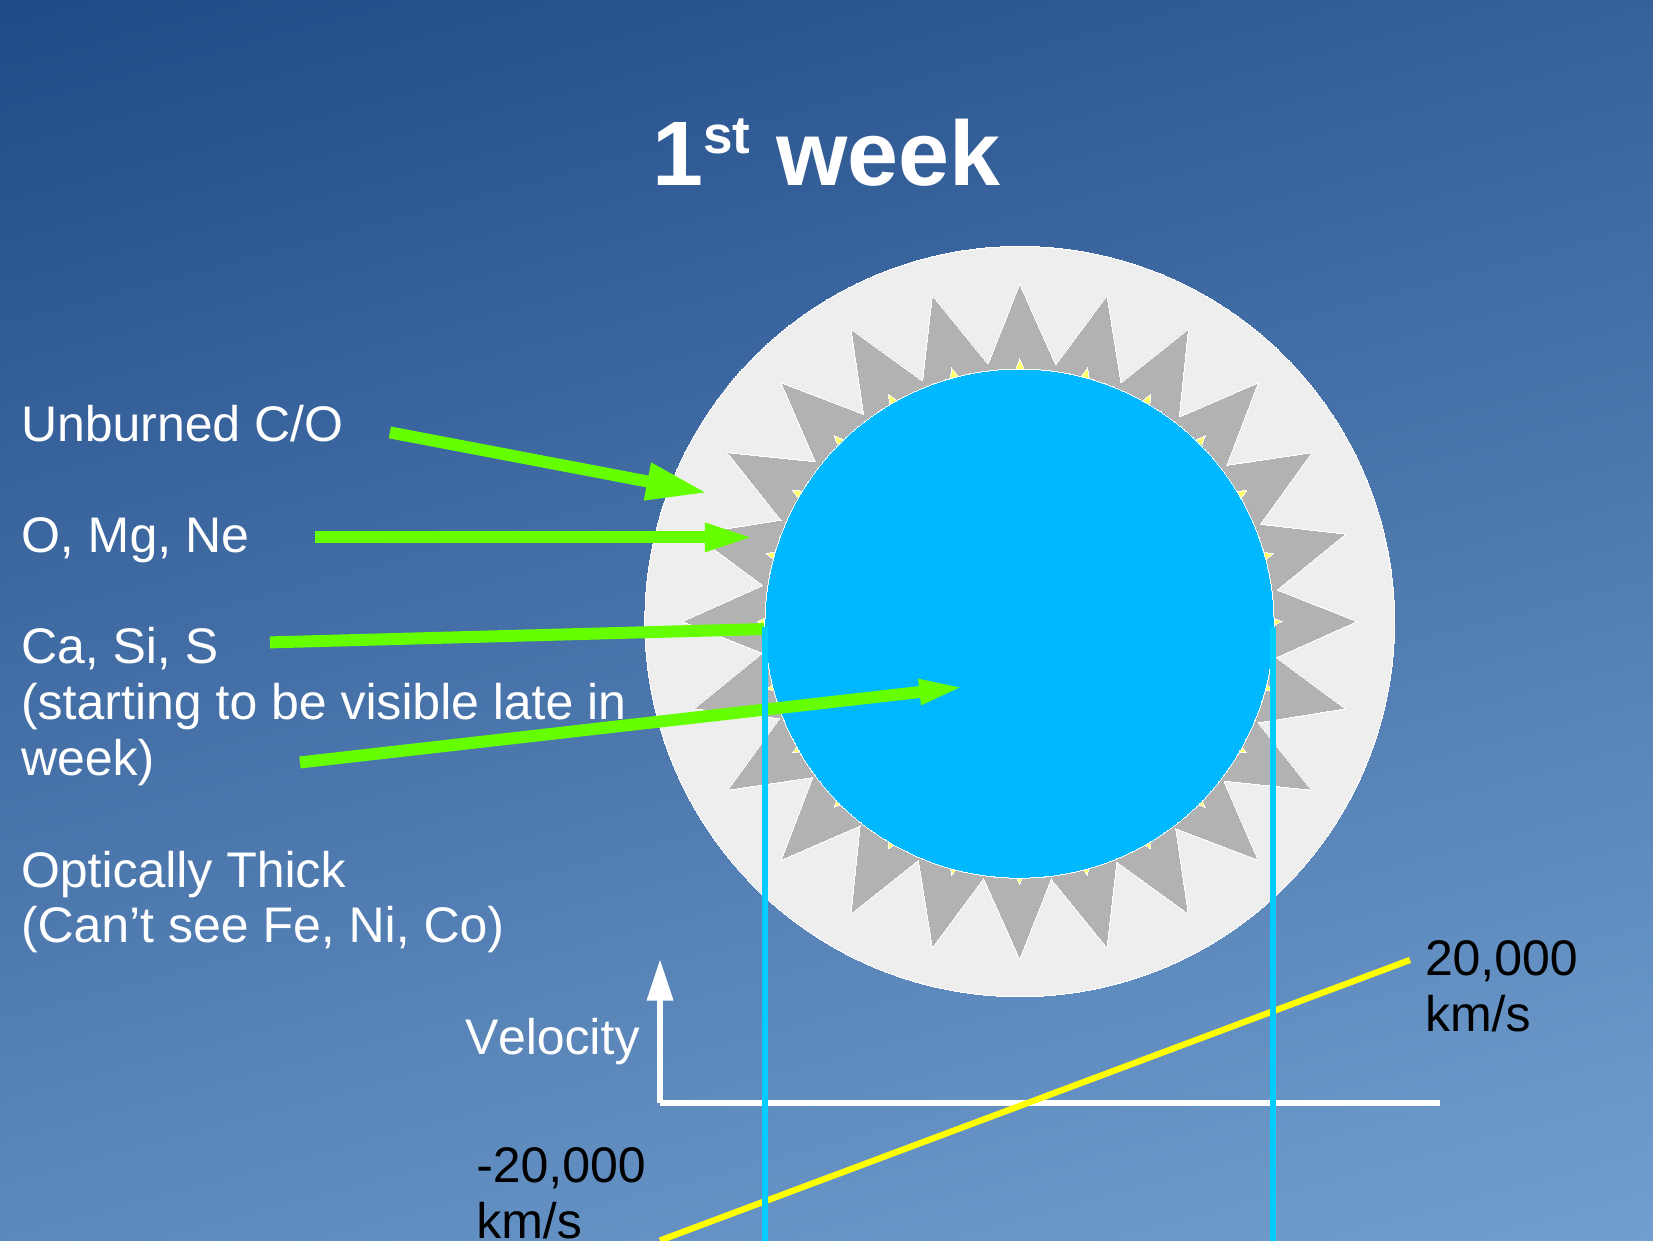

# 1st week
Unburned C/O
O, Mg, Ne
Ca, Si, S
(starting to be visible late in week)
Optically Thick
(Can’t see Fe, Ni, Co)
20,000 km/s
Velocity
-20,000 km/s